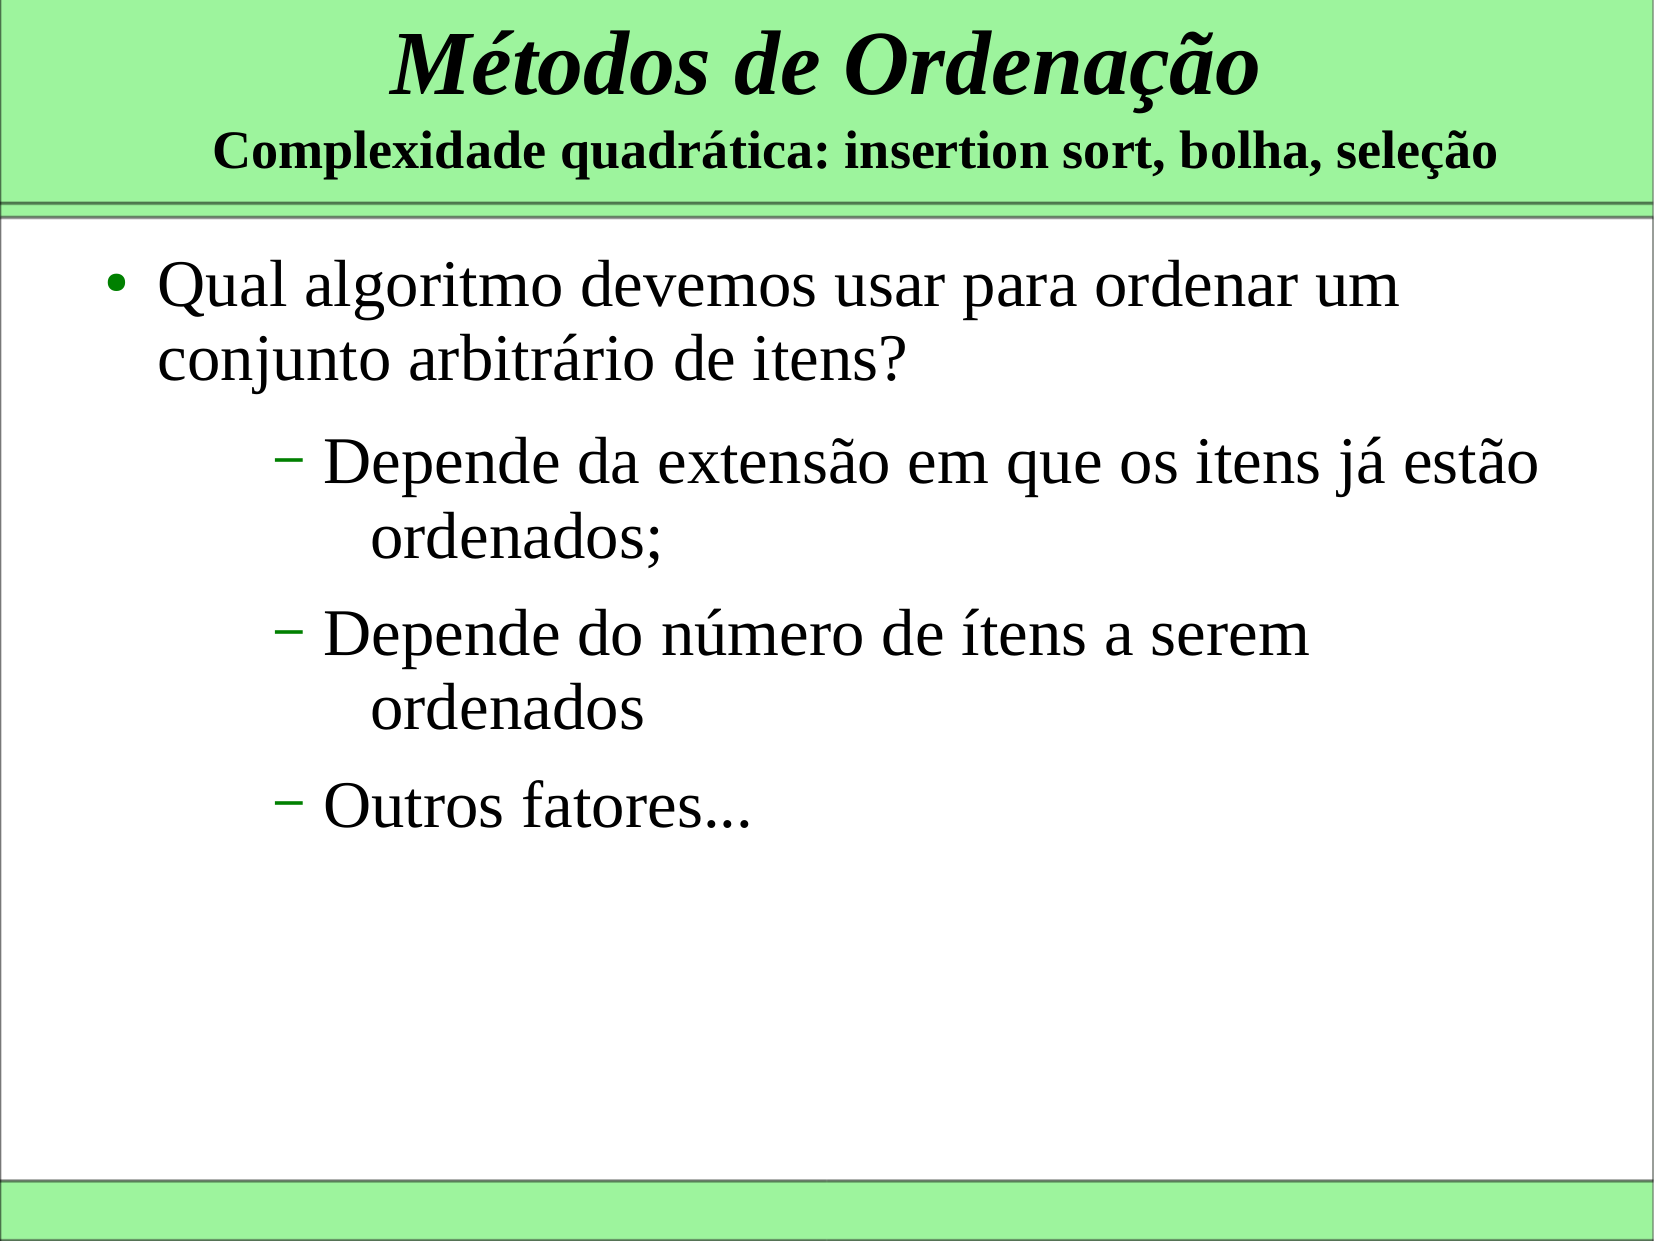

# Métodos de Ordenação
Complexidade quadrática: insertion sort, bolha, seleção
Qual algoritmo devemos usar para ordenar um conjunto arbitrário de itens?
Depende da extensão em que os itens já estão ordenados;
Depende do número de ítens a serem ordenados
Outros fatores...